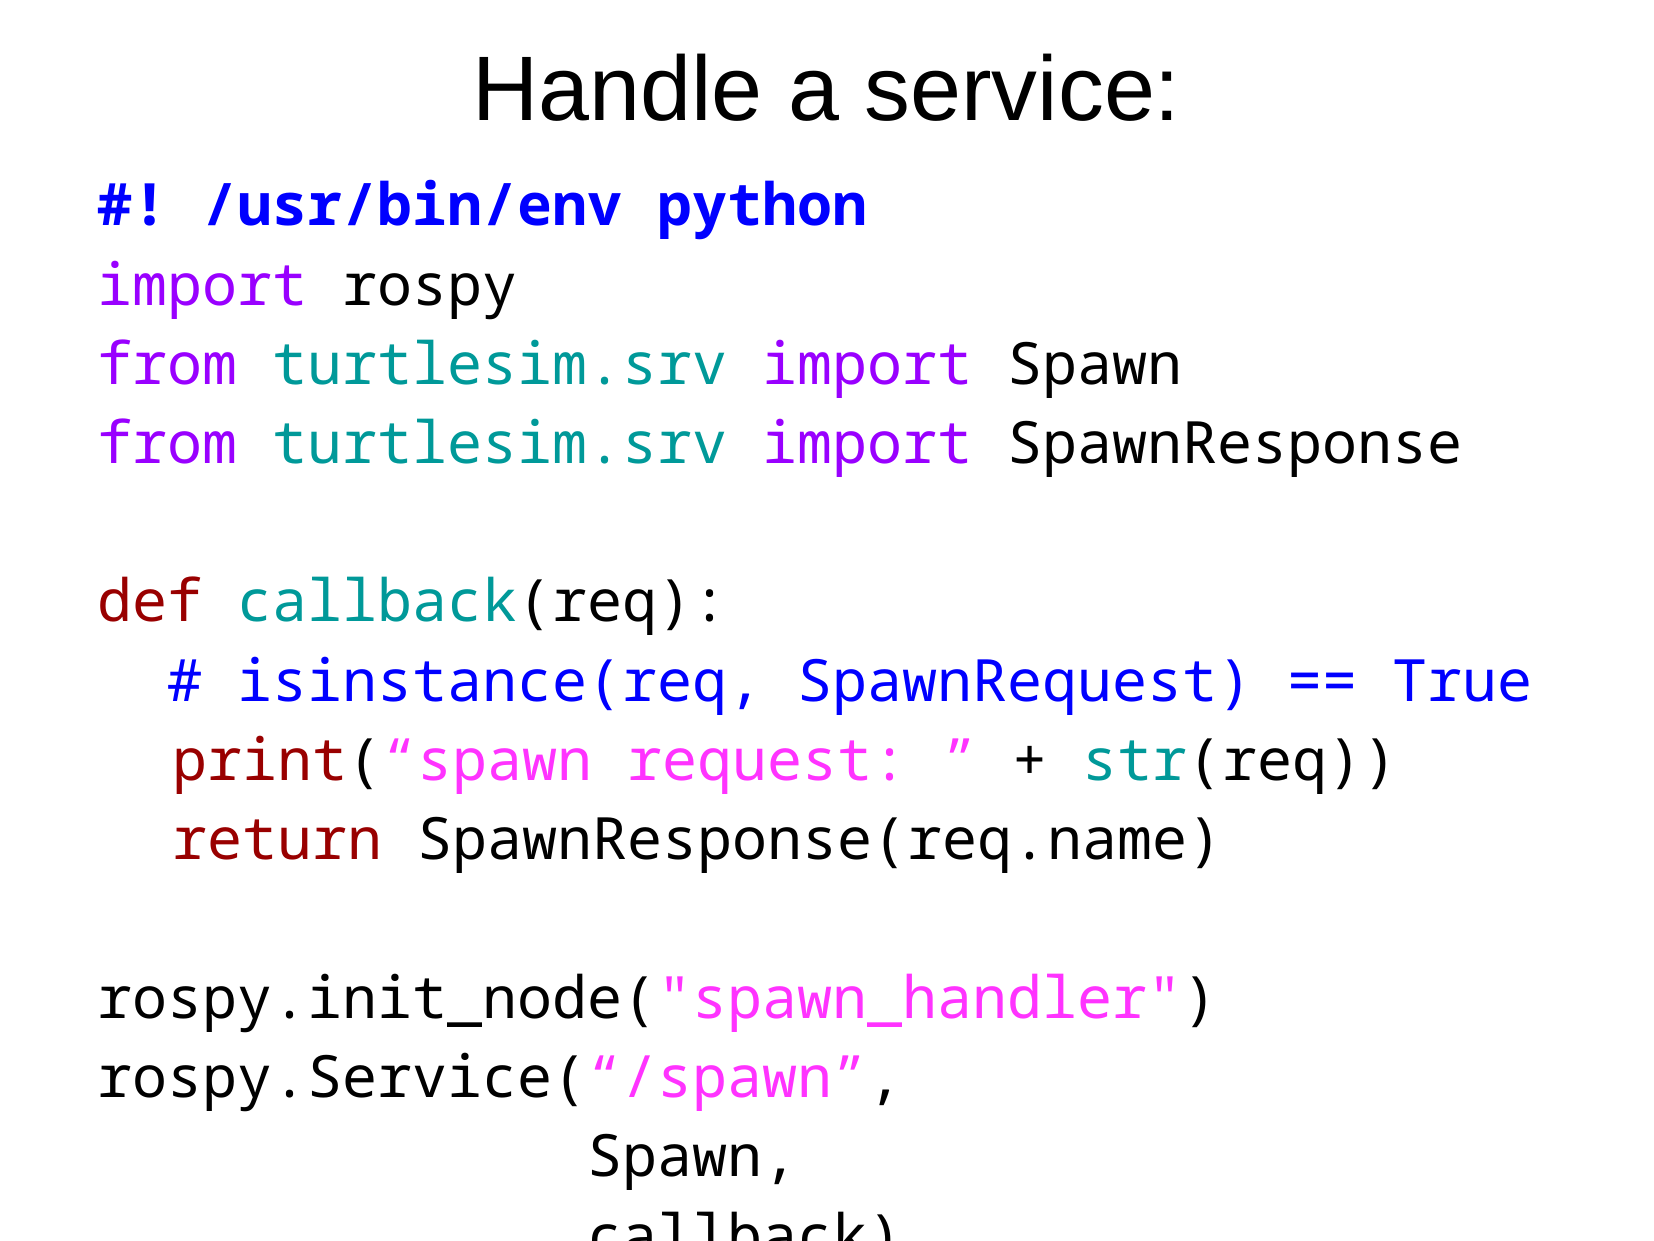

# Handle a service:
#! /usr/bin/env python
import rospy
from turtlesim.srv import Spawn
from turtlesim.srv import SpawnResponse
def callback(req):
 # isinstance(req, SpawnRequest) == True
	print(“spawn request: ” + str(req))
	return SpawnResponse(req.name)
rospy.init_node("spawn_handler")
rospy.Service(“/spawn”,
 Spawn,
 callback)
rospy.spin()